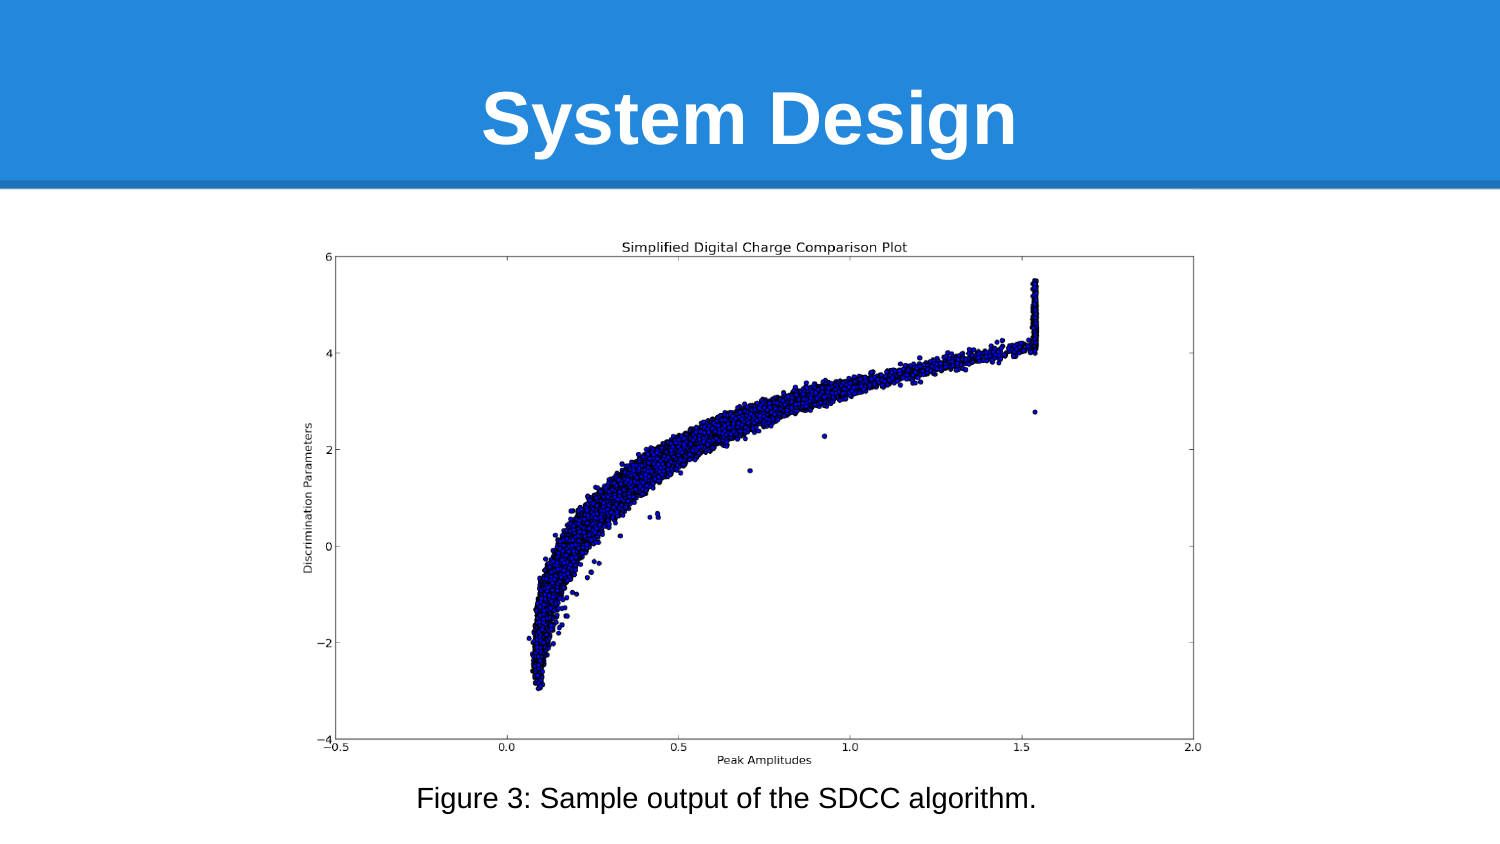

# System Design
Figure 3: Sample output of the SDCC algorithm.